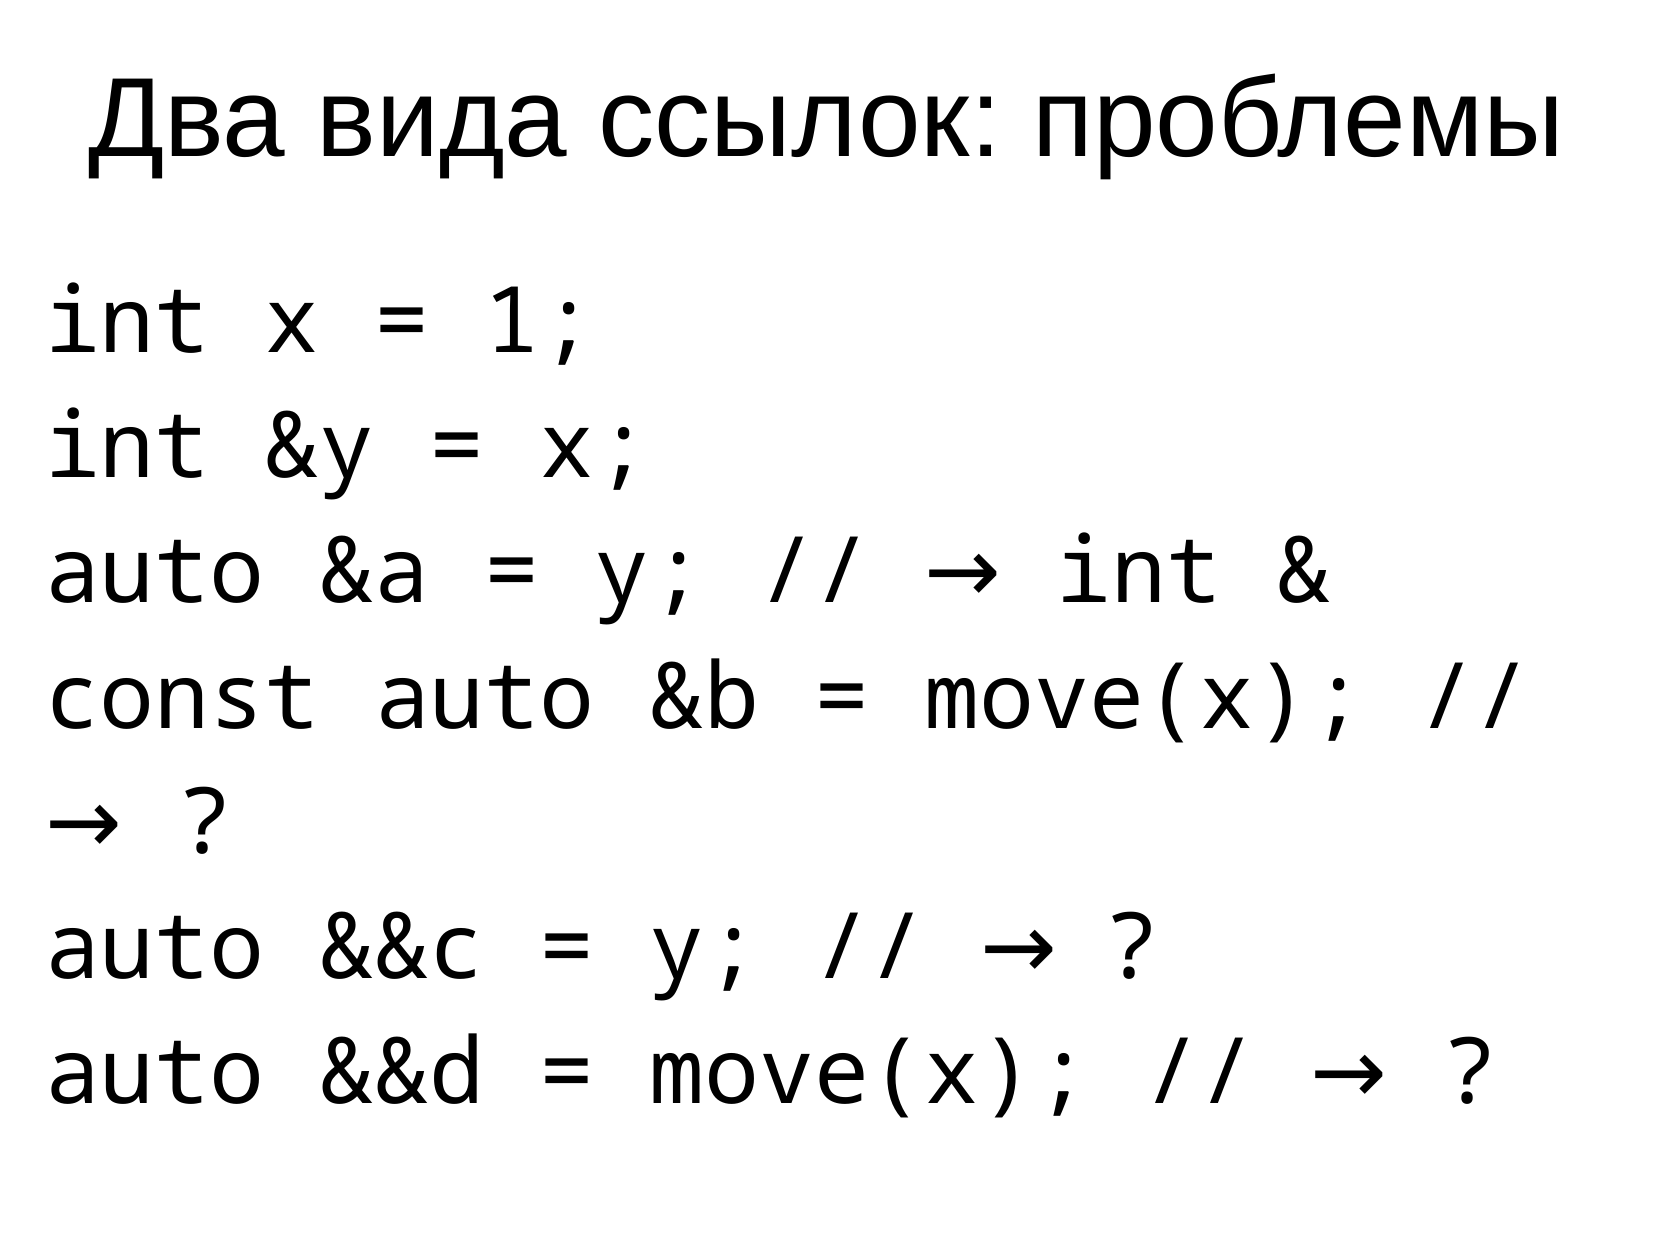

# Два вида ссылок: проблемы
int x = 1;
int &y = x;
auto &a = y; // → int &
const auto &b = move(x); // → ?
auto &&c = y; // → ?
auto &&d = move(x); // → ?